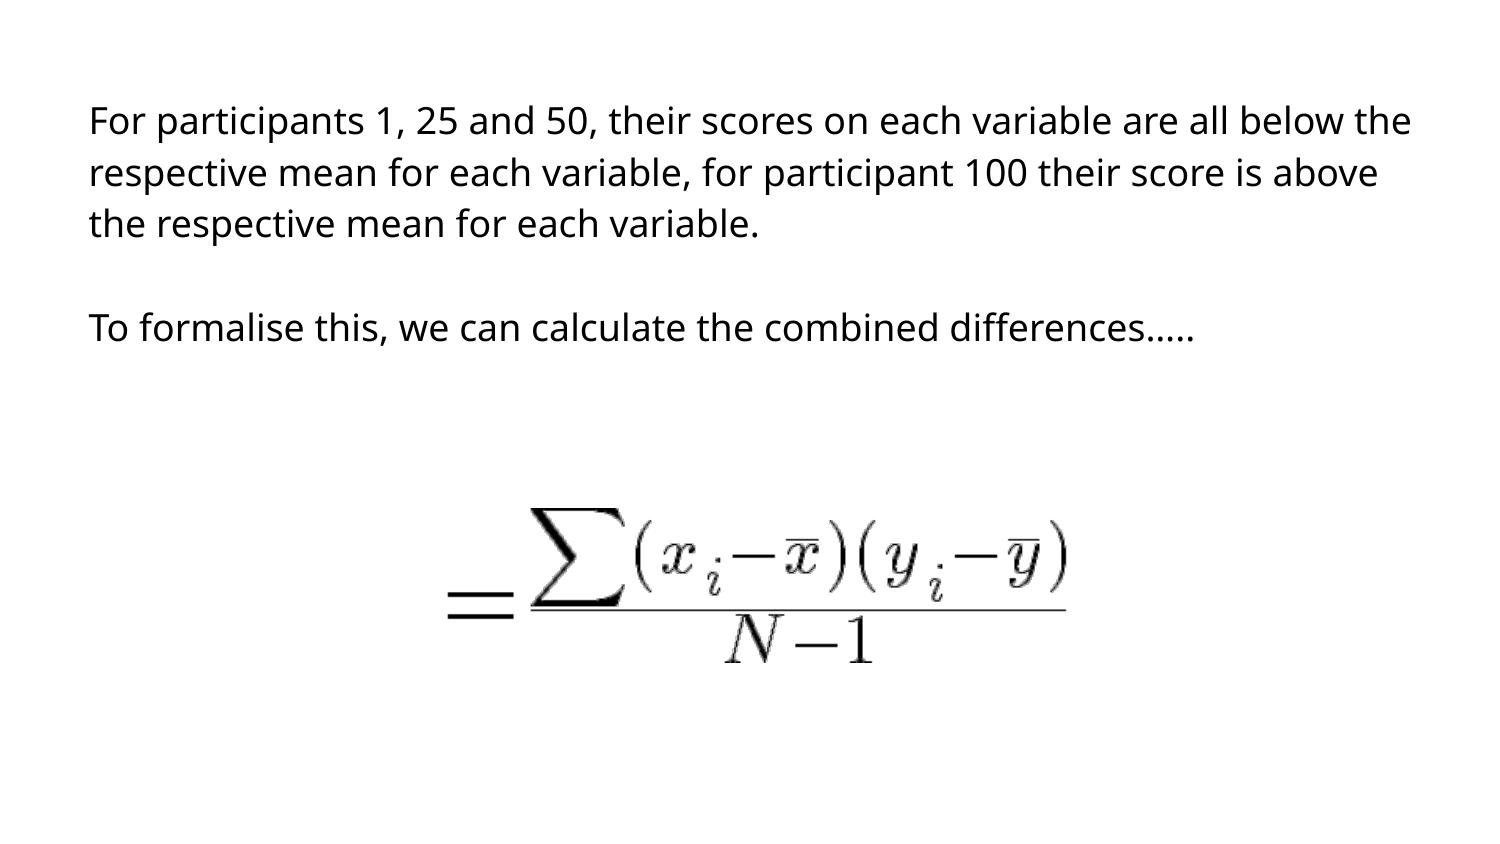

For participants 1, 25 and 50, their scores on each variable are all below the respective mean for each variable, for participant 100 their score is above the respective mean for each variable.
To formalise this, we can calculate the combined differences…..